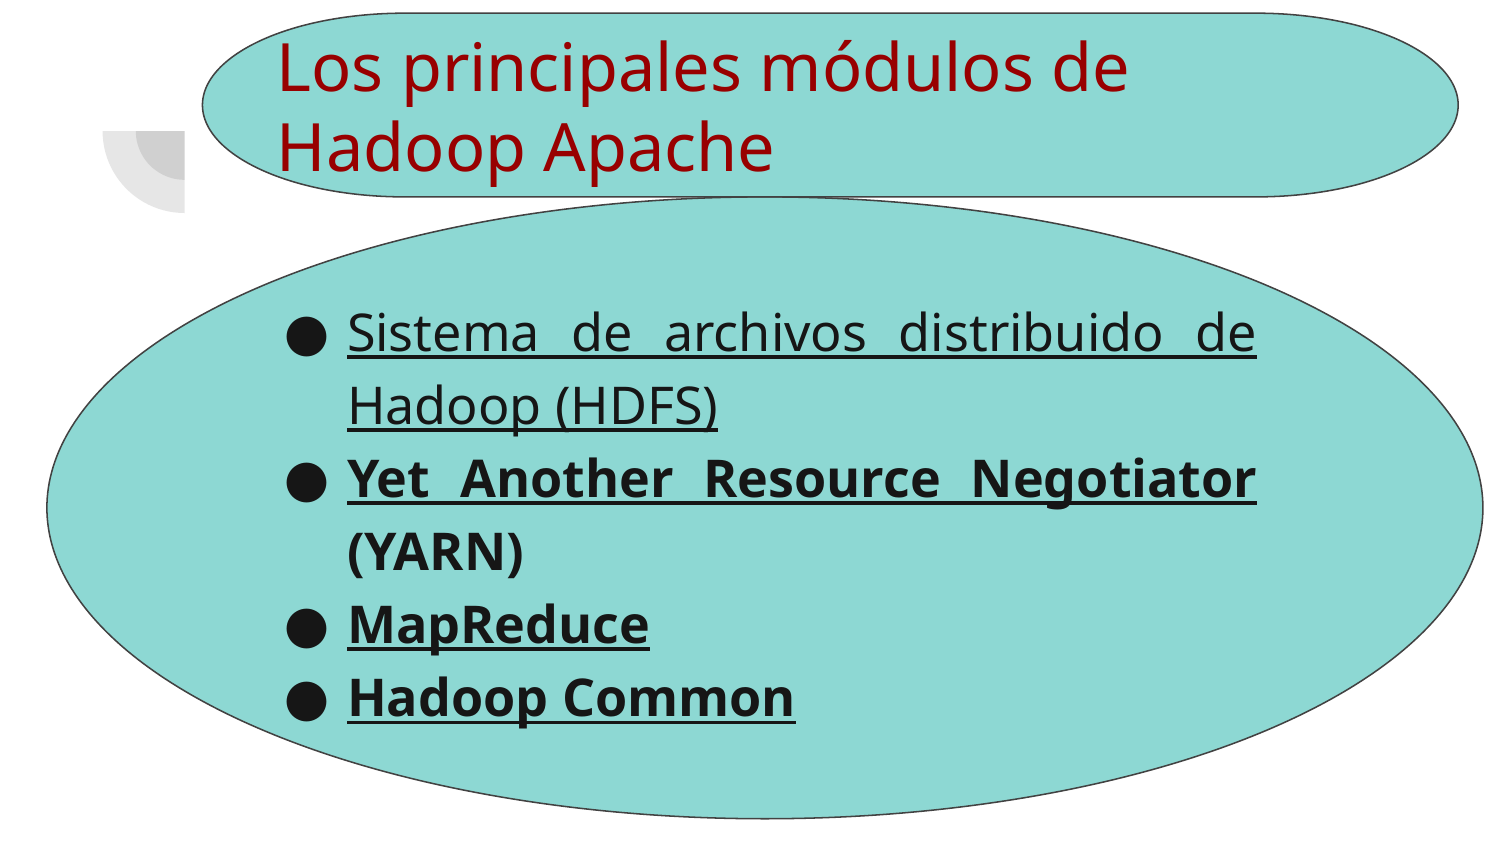

Los principales módulos de Hadoop Apache
Sistema de archivos distribuido de Hadoop (HDFS)
Yet Another Resource Negotiator (YARN)
MapReduce
Hadoop Common